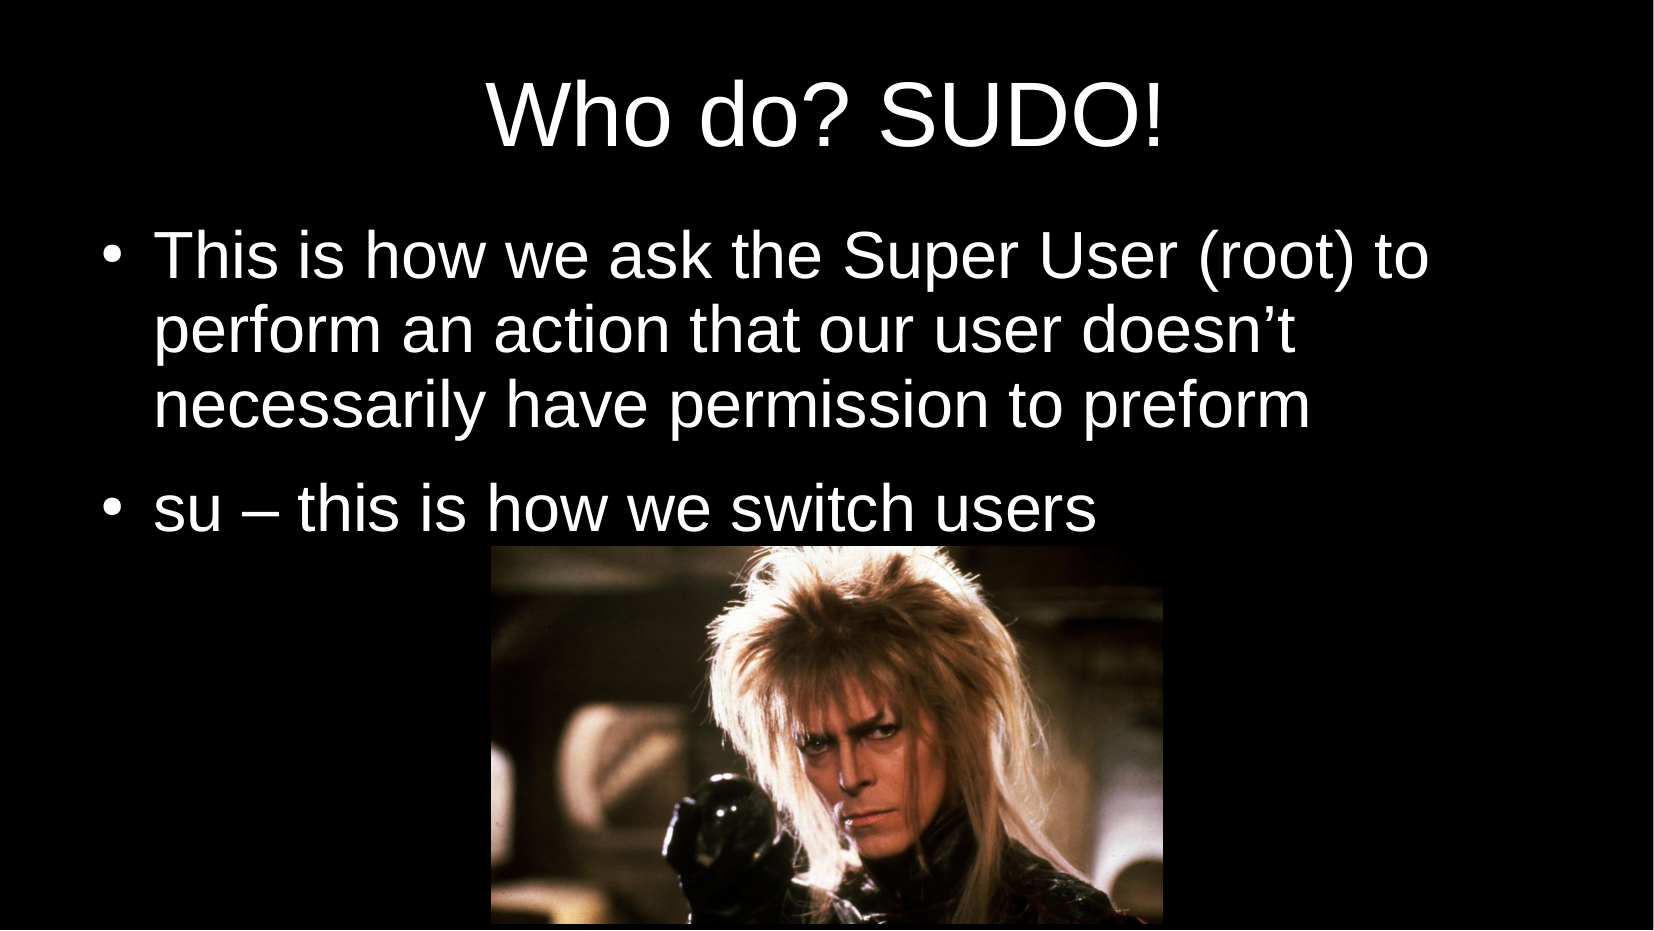

# Who do? SUDO!
This is how we ask the Super User (root) to perform an action that our user doesn’t necessarily have permission to preform
su – this is how we switch users